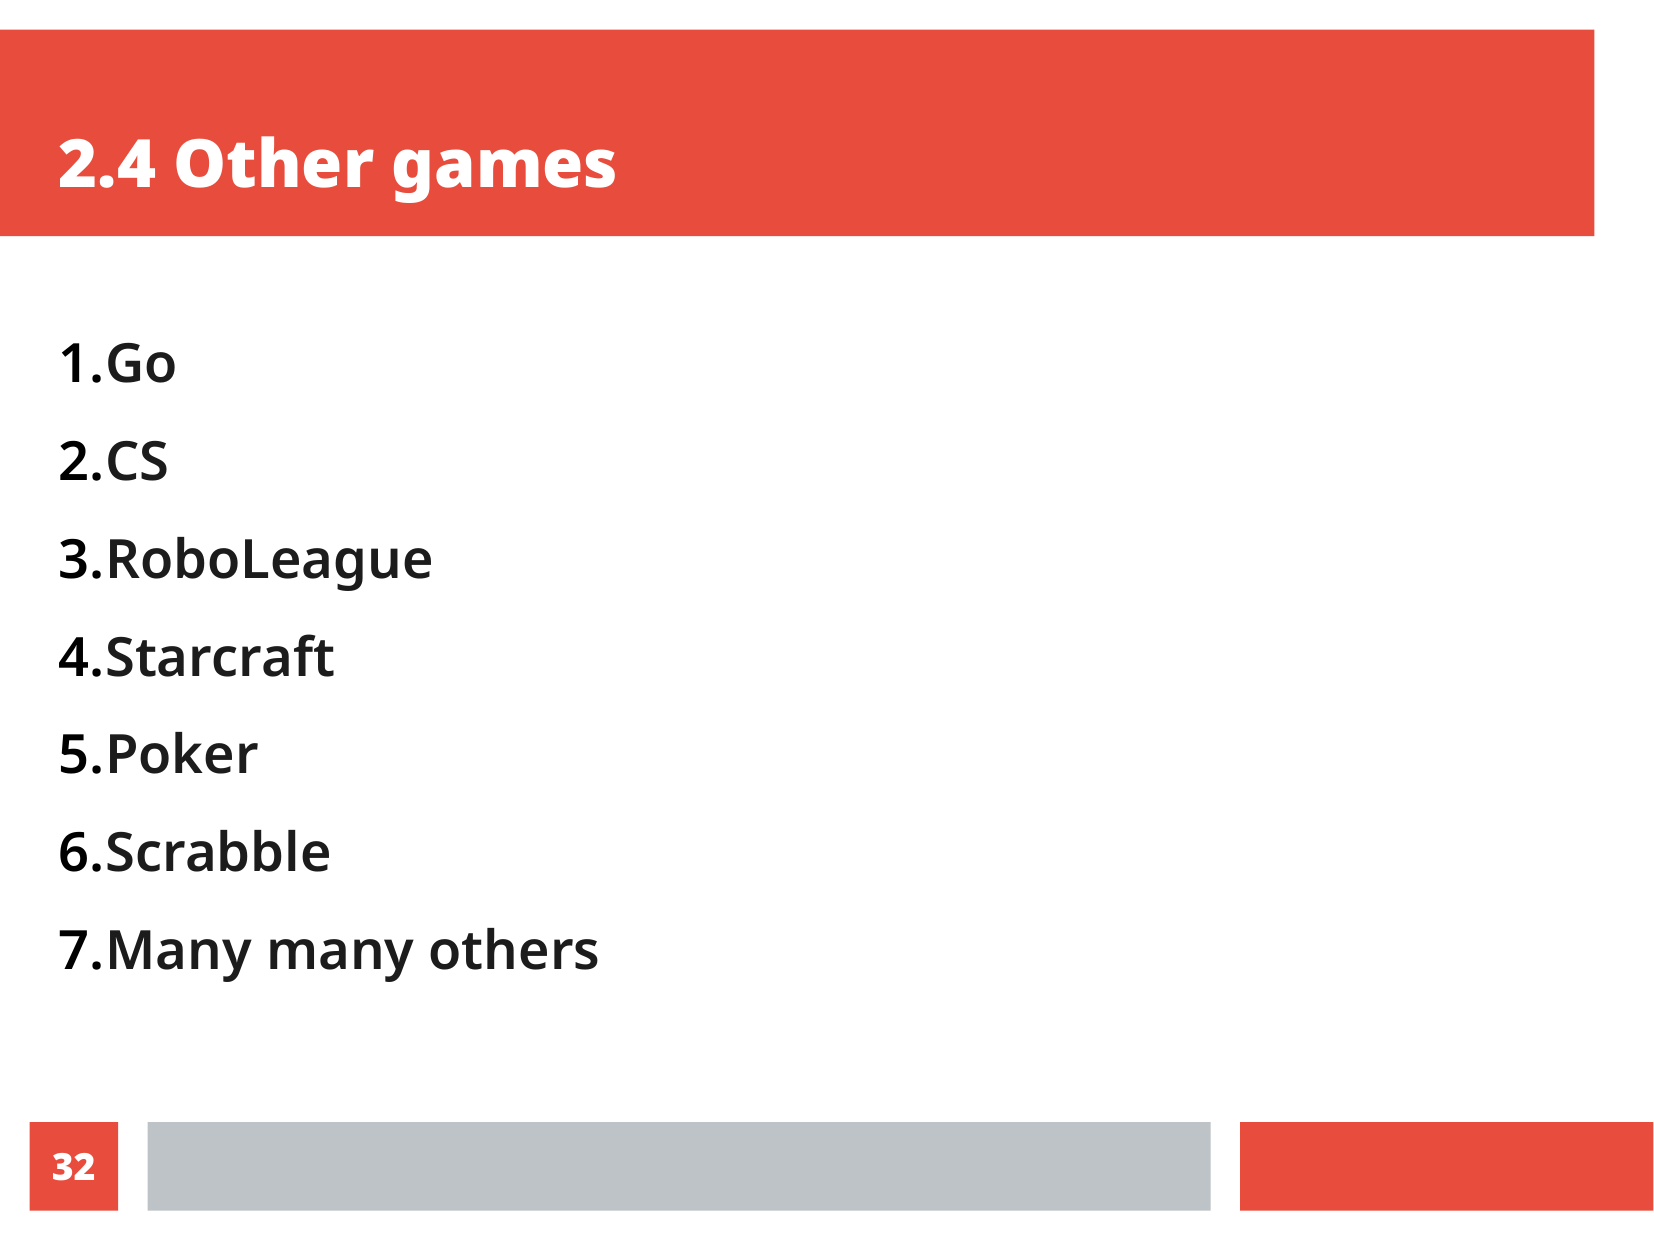

# 2.4 Other games
Go
CS
RoboLeague
Starcraft
Poker
Scrabble
Many many others
32